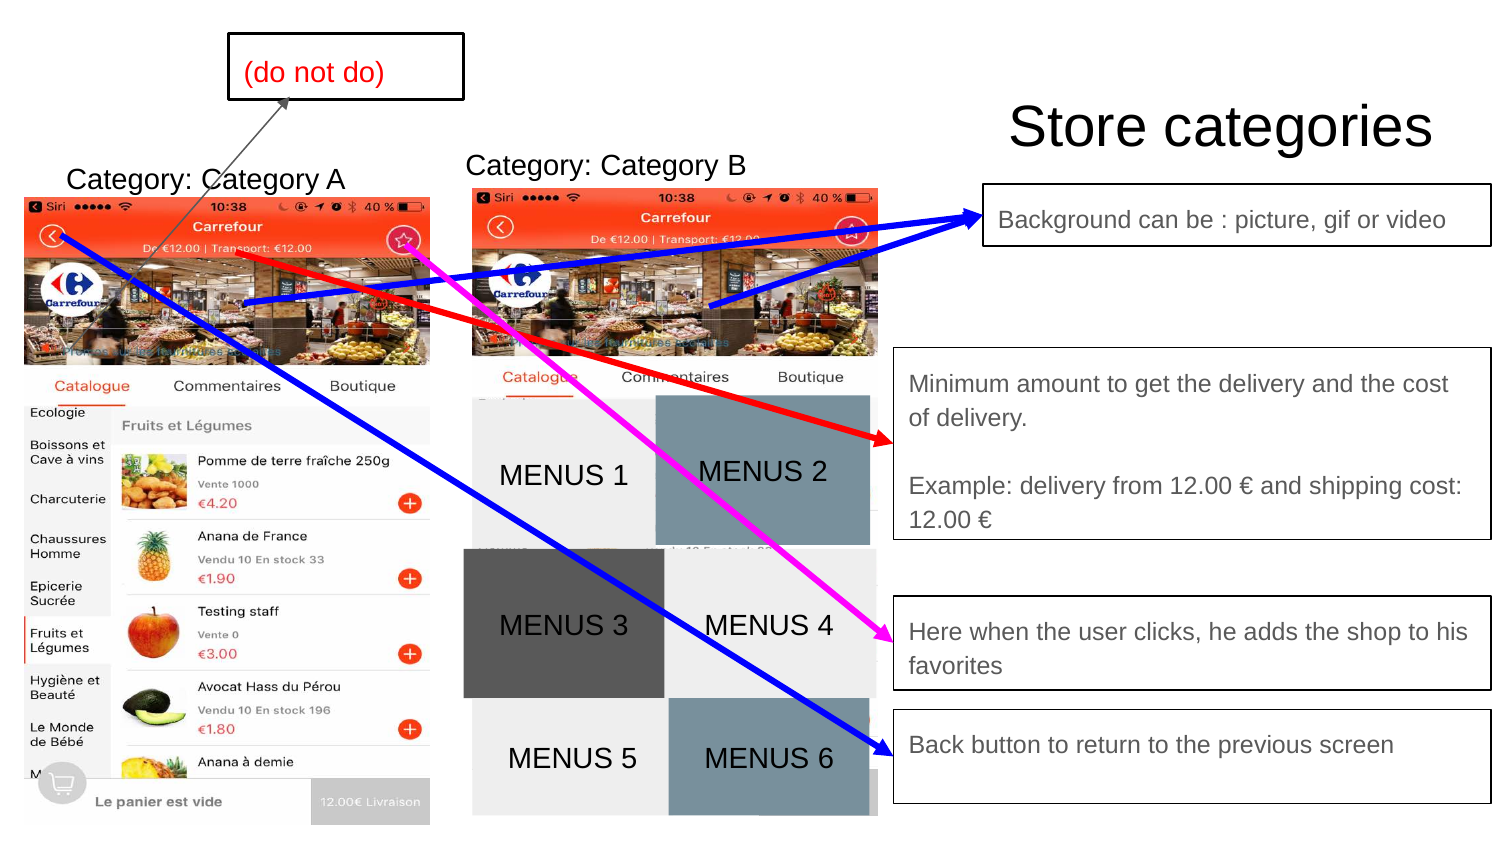

(do not do)
# Store categories
Category: Category B
Category: Category A
Background can be : picture, gif or video
Minimum amount to get the delivery and the cost of delivery.
Example: delivery from 12.00 € and shipping cost: 12.00 €
MENUS 2
MENUS 1
MENUS 3
MENUS 4
MENUS 5
MENUS 6
Here when the user clicks, he adds the shop to his favorites
Back button to return to the previous screen